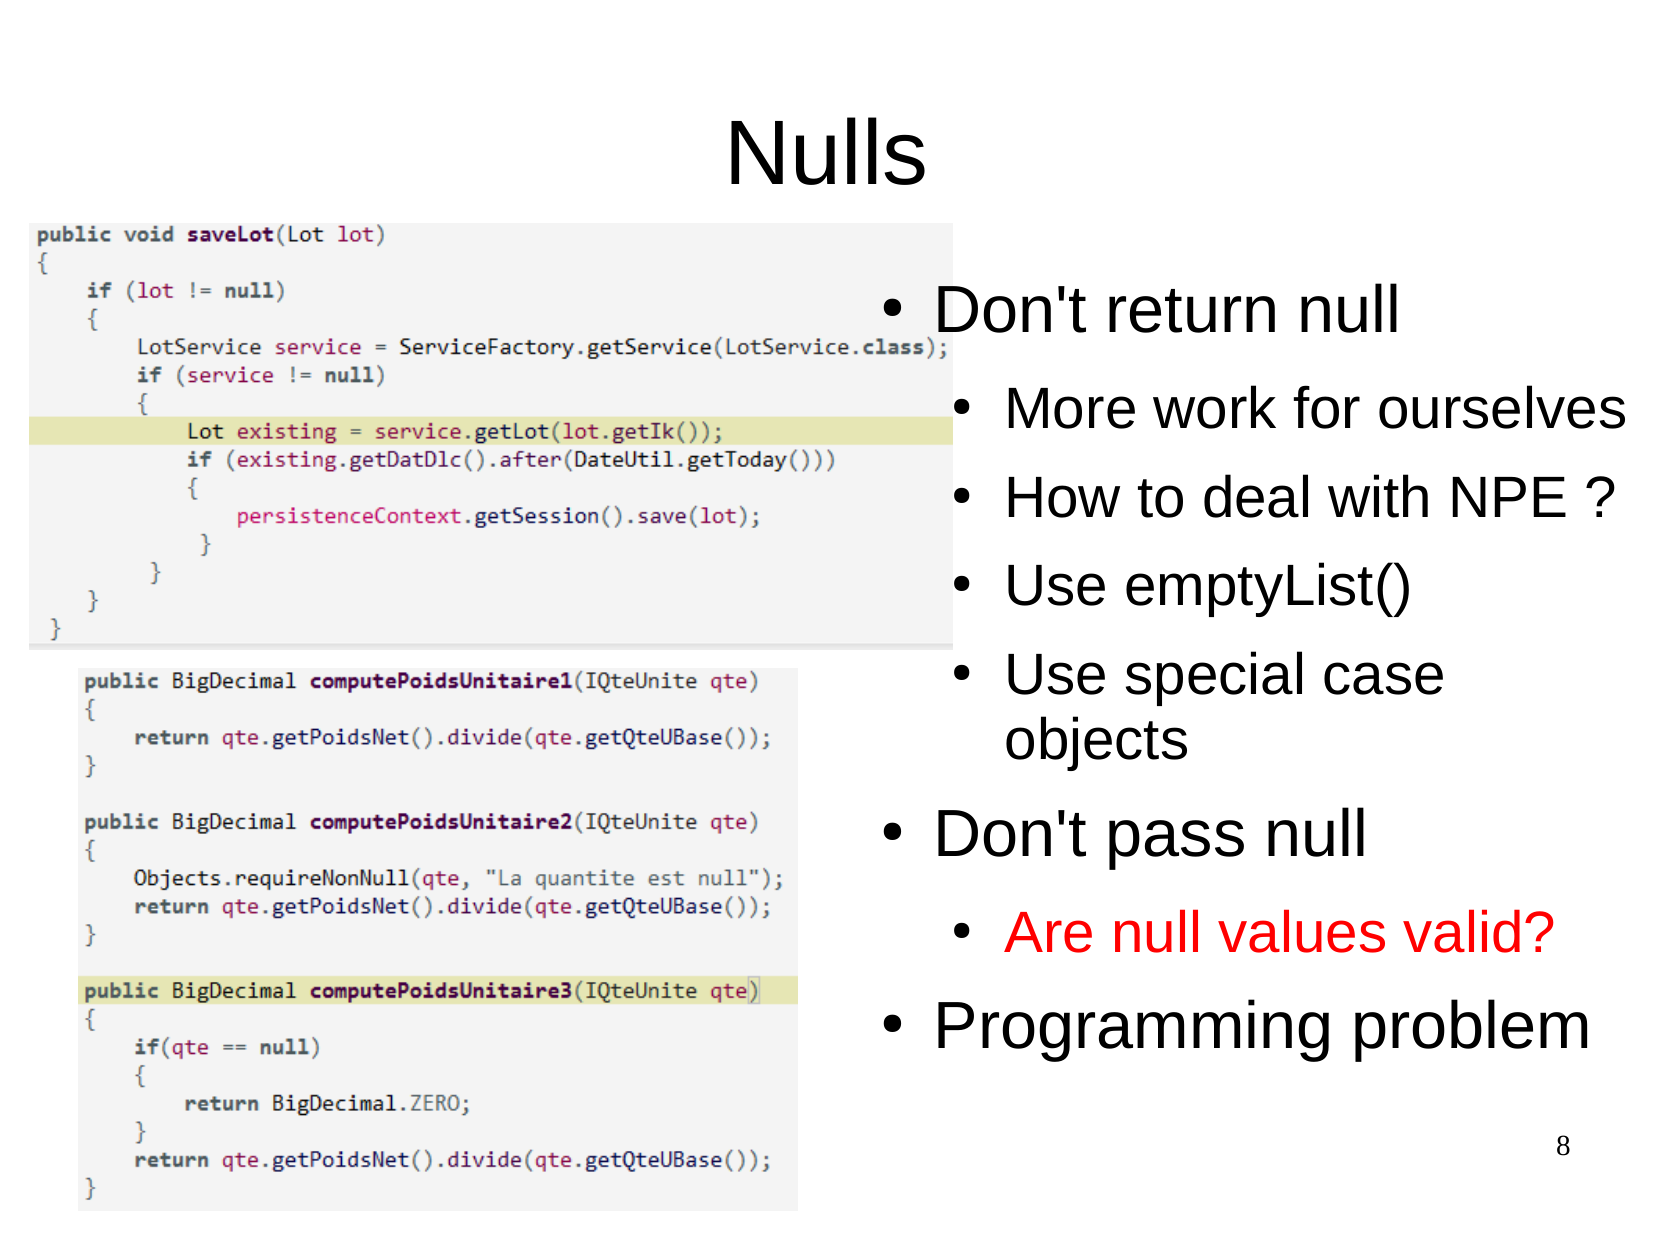

# Nulls
Don't return null
More work for ourselves
How to deal with NPE ?
Use emptyList()
Use special case objects
Don't pass null
Are null values valid?
Programming problem
8